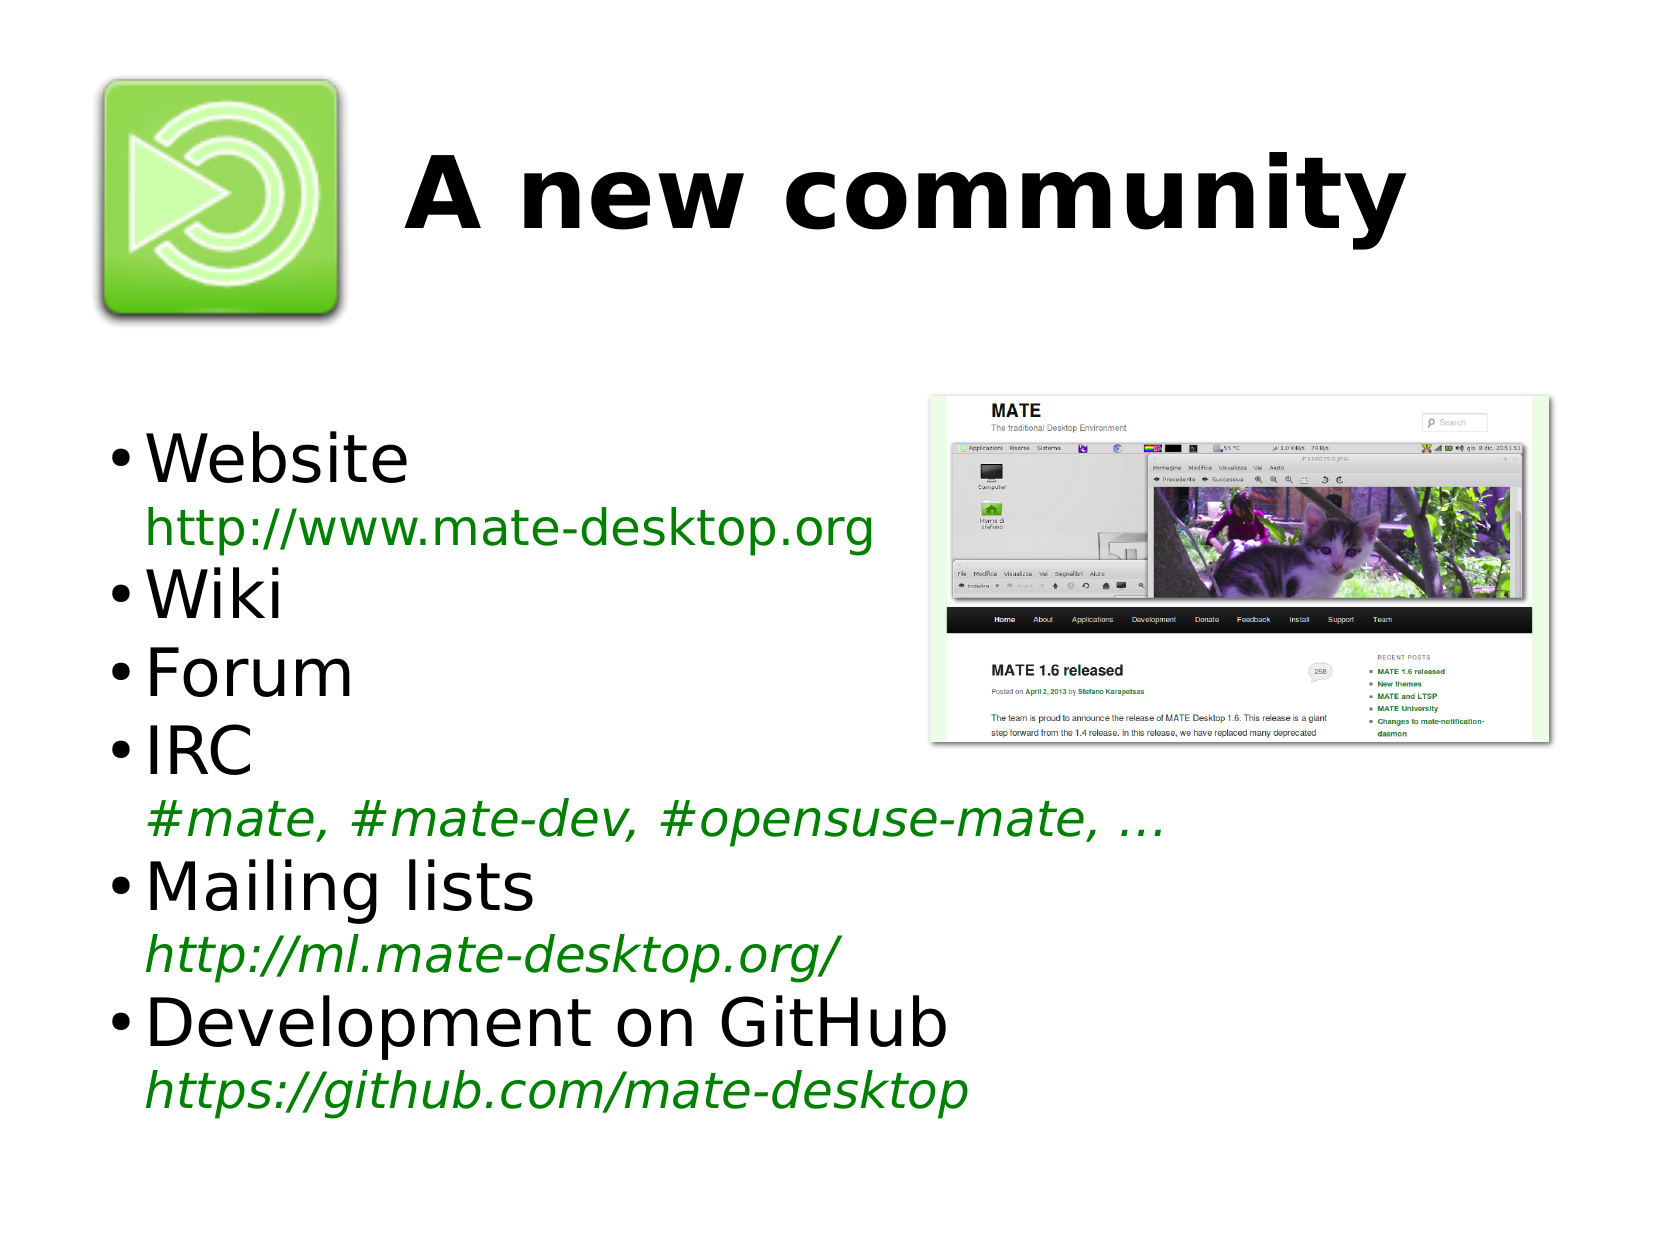

A new community
Website
http://www.mate-desktop.org
Wiki
Forum
IRC
#mate, #mate-dev, #opensuse-mate, …
Mailing lists
http://ml.mate-desktop.org/
Development on GitHub
https://github.com/mate-desktop